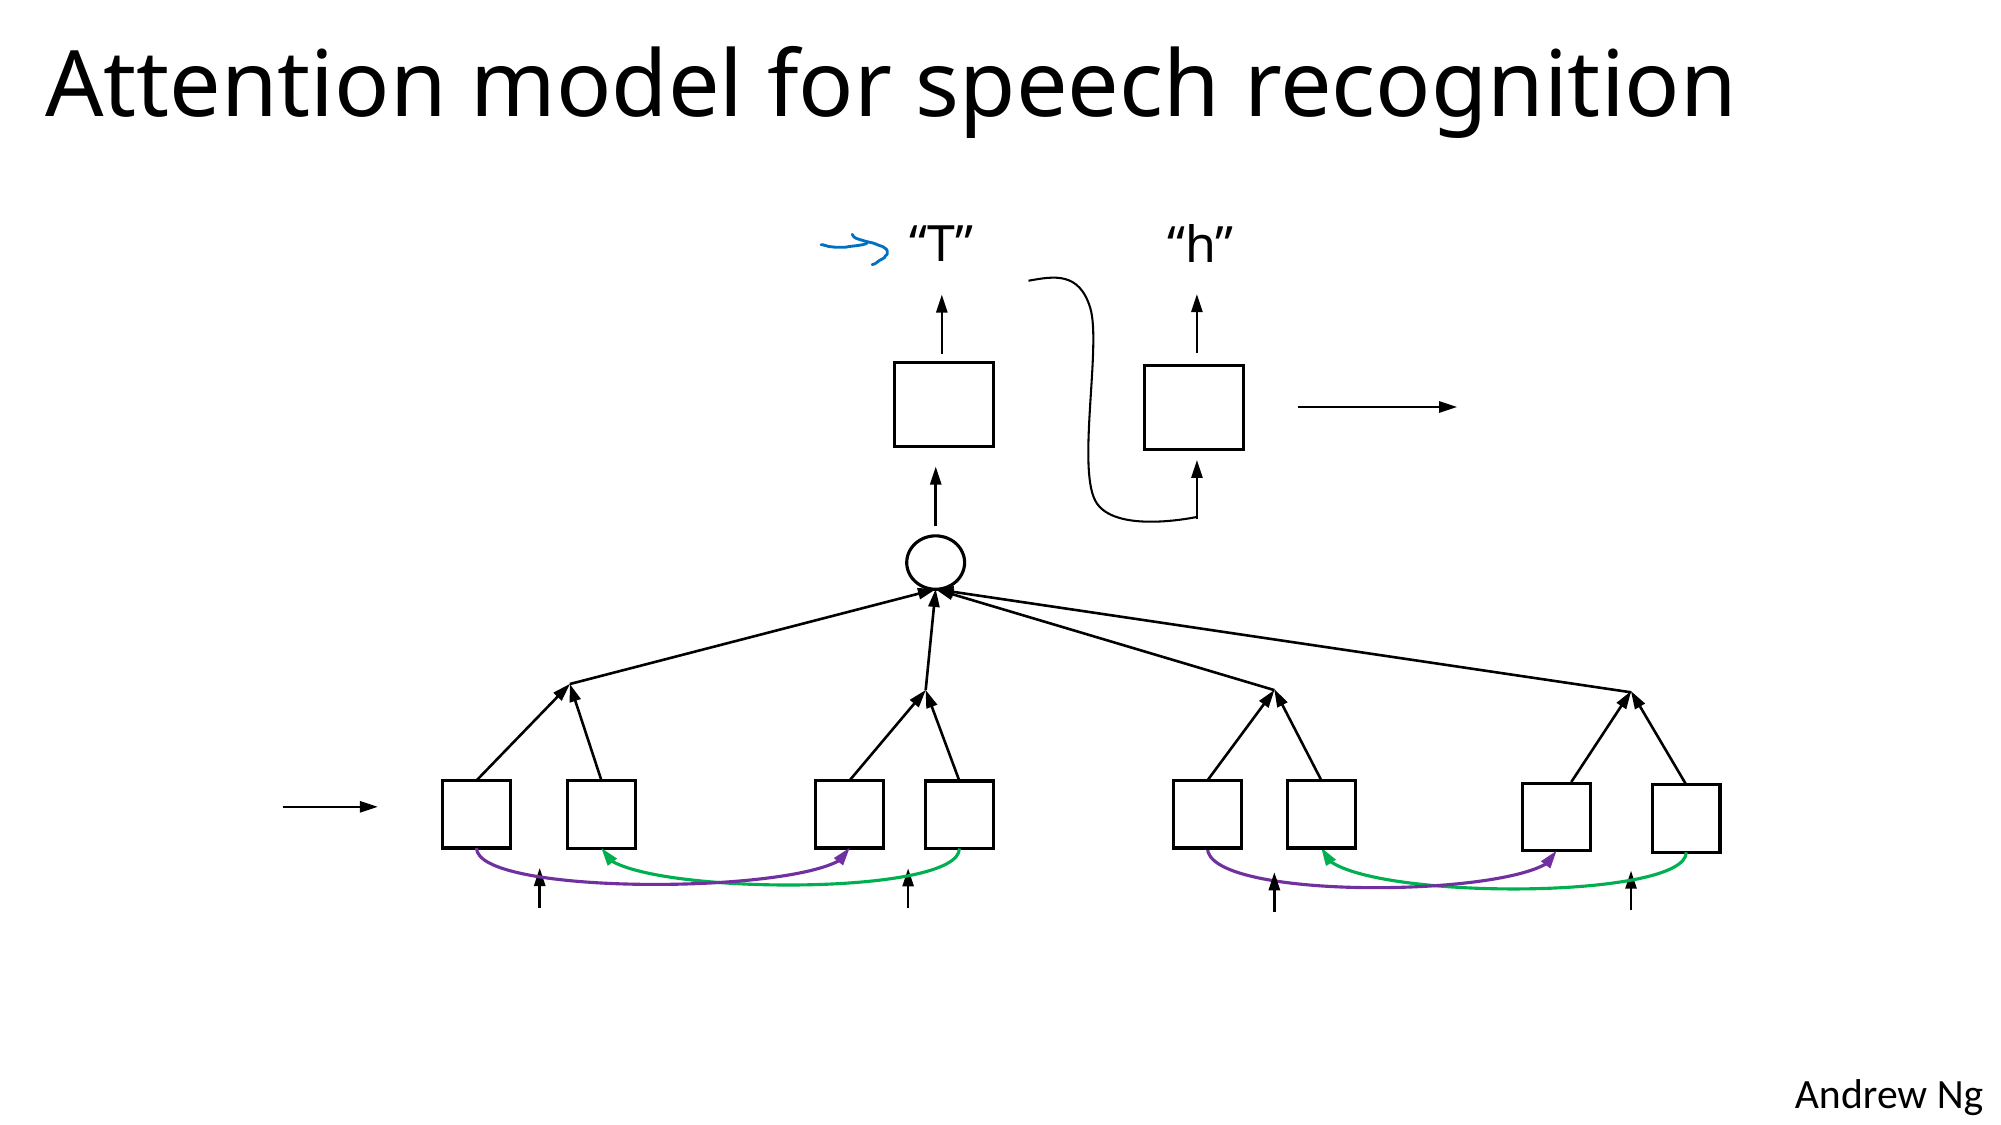

# Attention model for speech recognition
“T”
“h”